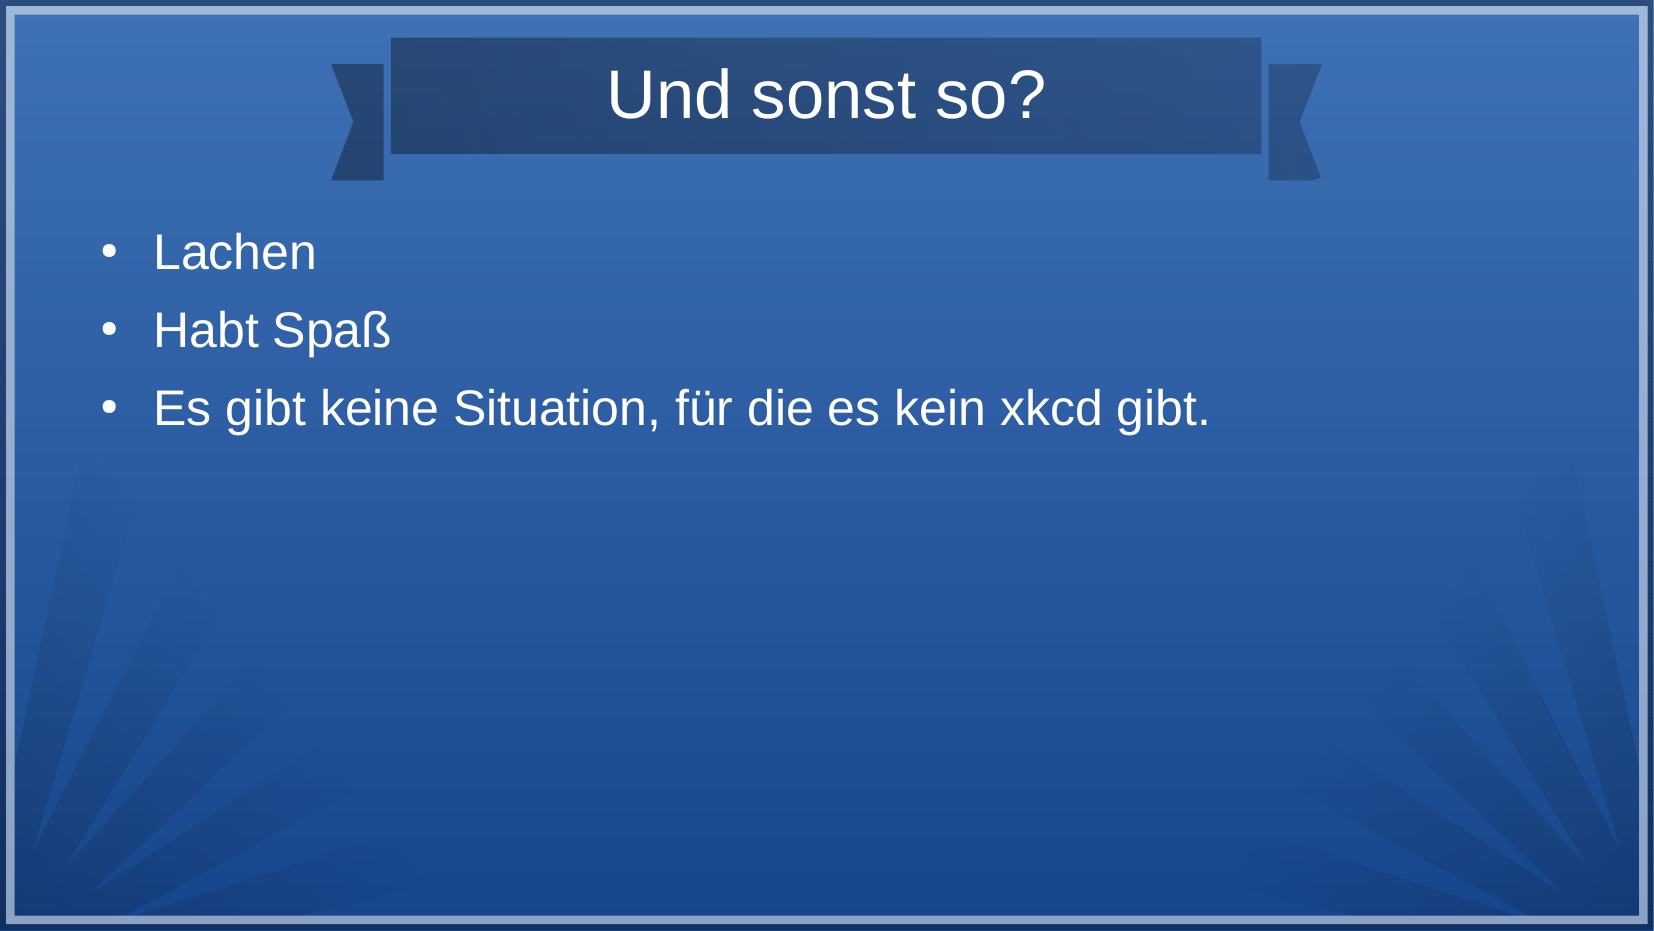

# Und sonst so?
Lachen
Habt Spaß
Es gibt keine Situation, für die es kein xkcd gibt.